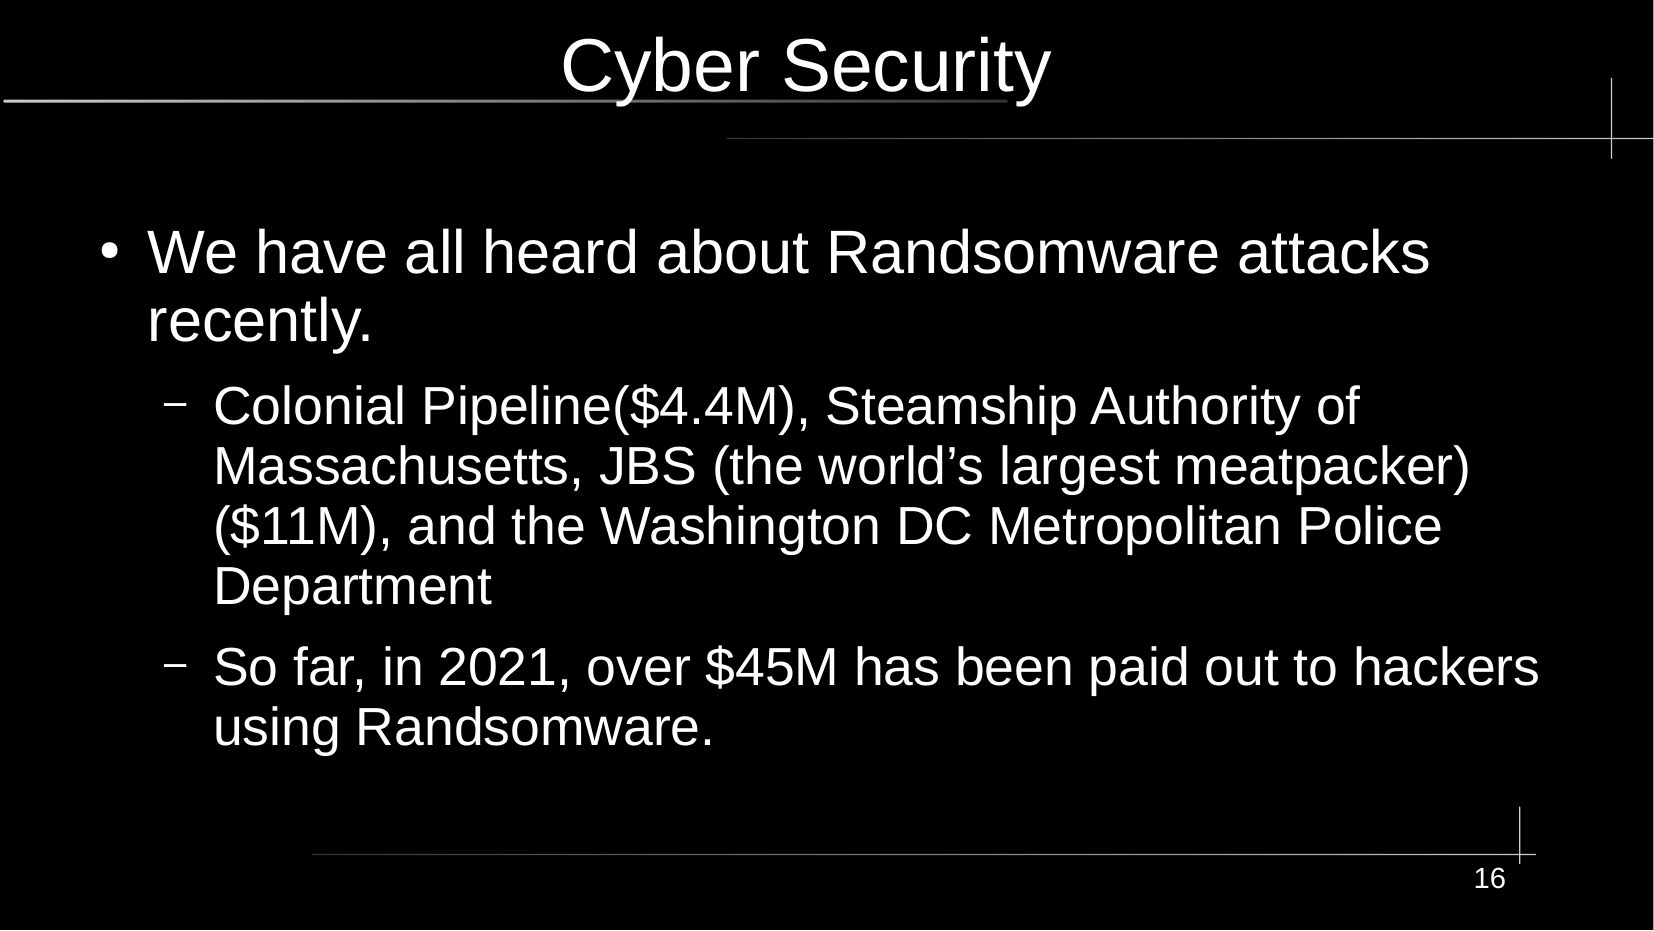

# Cyber Security
We have all heard about Randsomware attacks recently.
Colonial Pipeline($4.4M), Steamship Authority of Massachusetts, JBS (the world’s largest meatpacker)($11M), and the Washington DC Metropolitan Police Department
So far, in 2021, over $45M has been paid out to hackers using Randsomware.
16